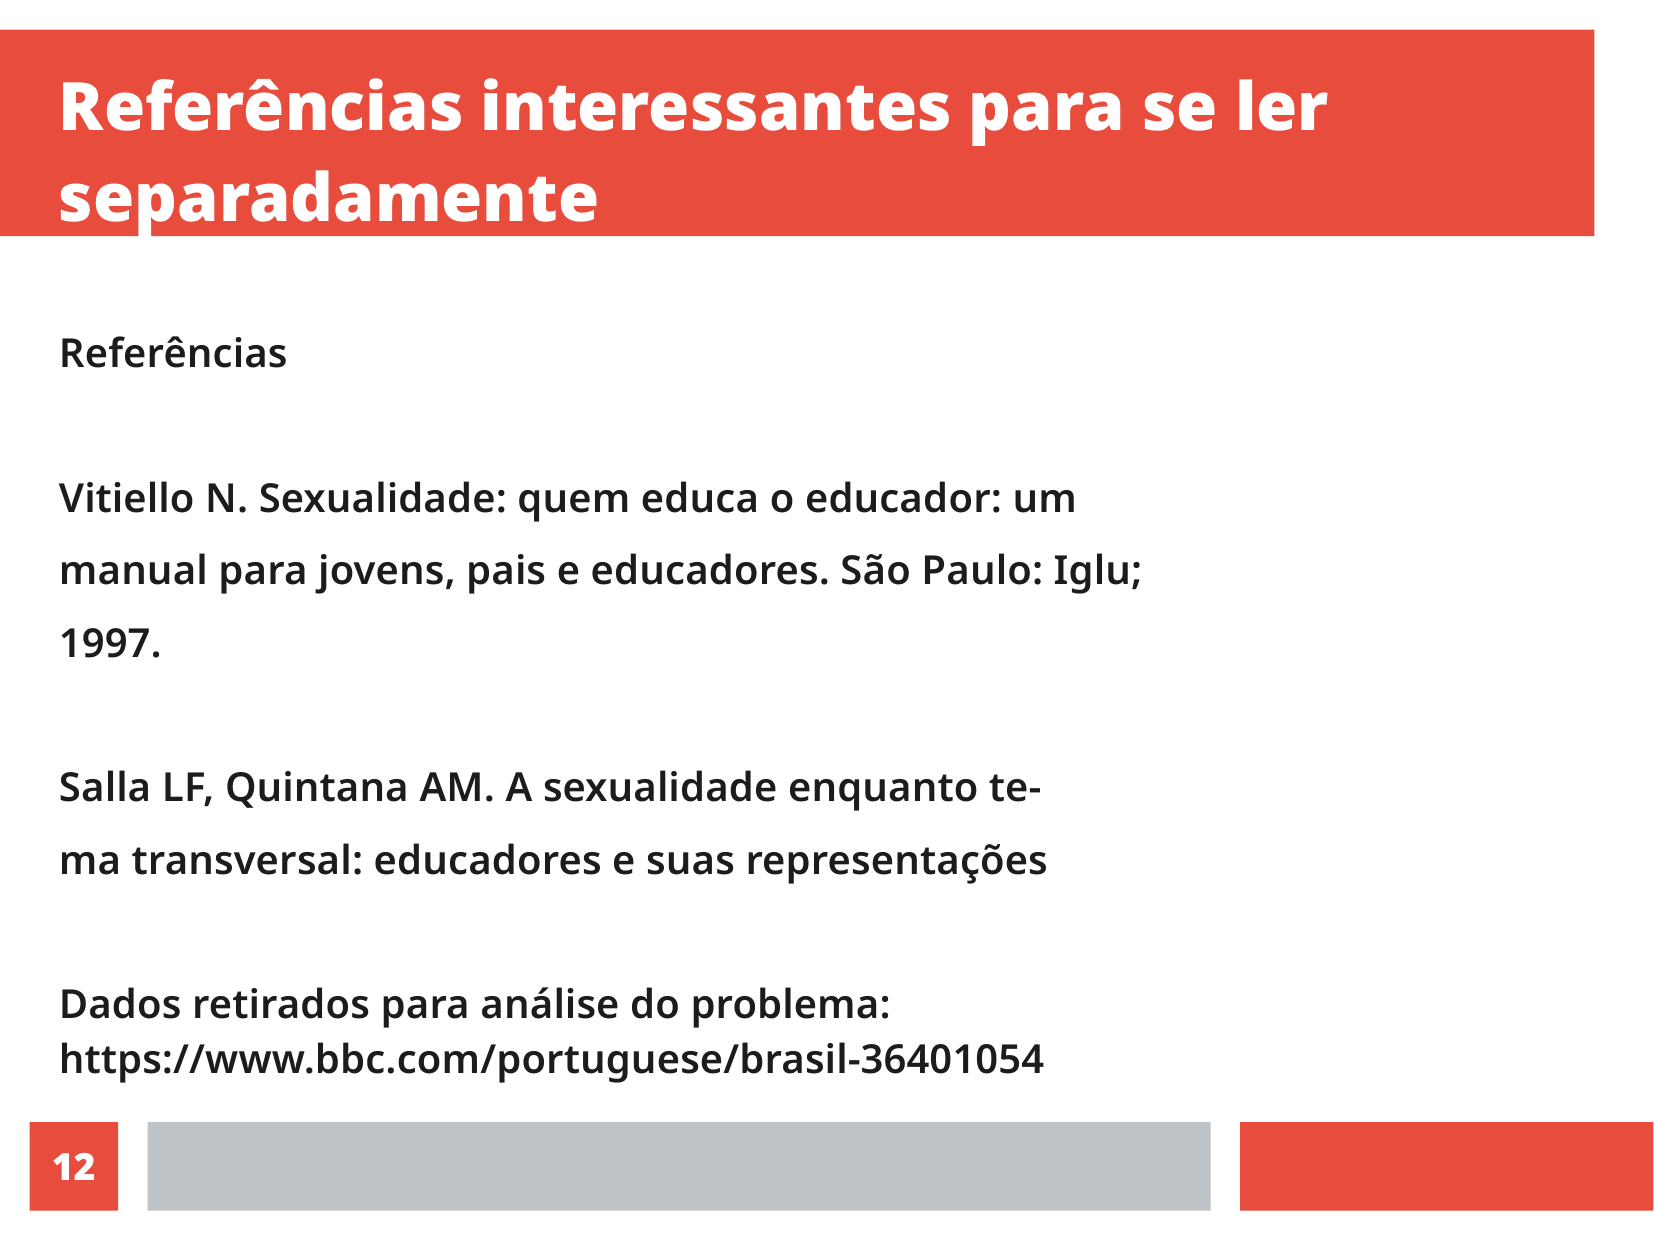

# Referências interessantes para se ler separadamente
Referências
Vitiello N. Sexualidade: quem educa o educador: um
manual para jovens, pais e educadores. São Paulo: Iglu;
1997.
Salla LF, Quintana AM. A sexualidade enquanto te-
ma transversal: educadores e suas representações
Dados retirados para análise do problema: https://www.bbc.com/portuguese/brasil-36401054
12